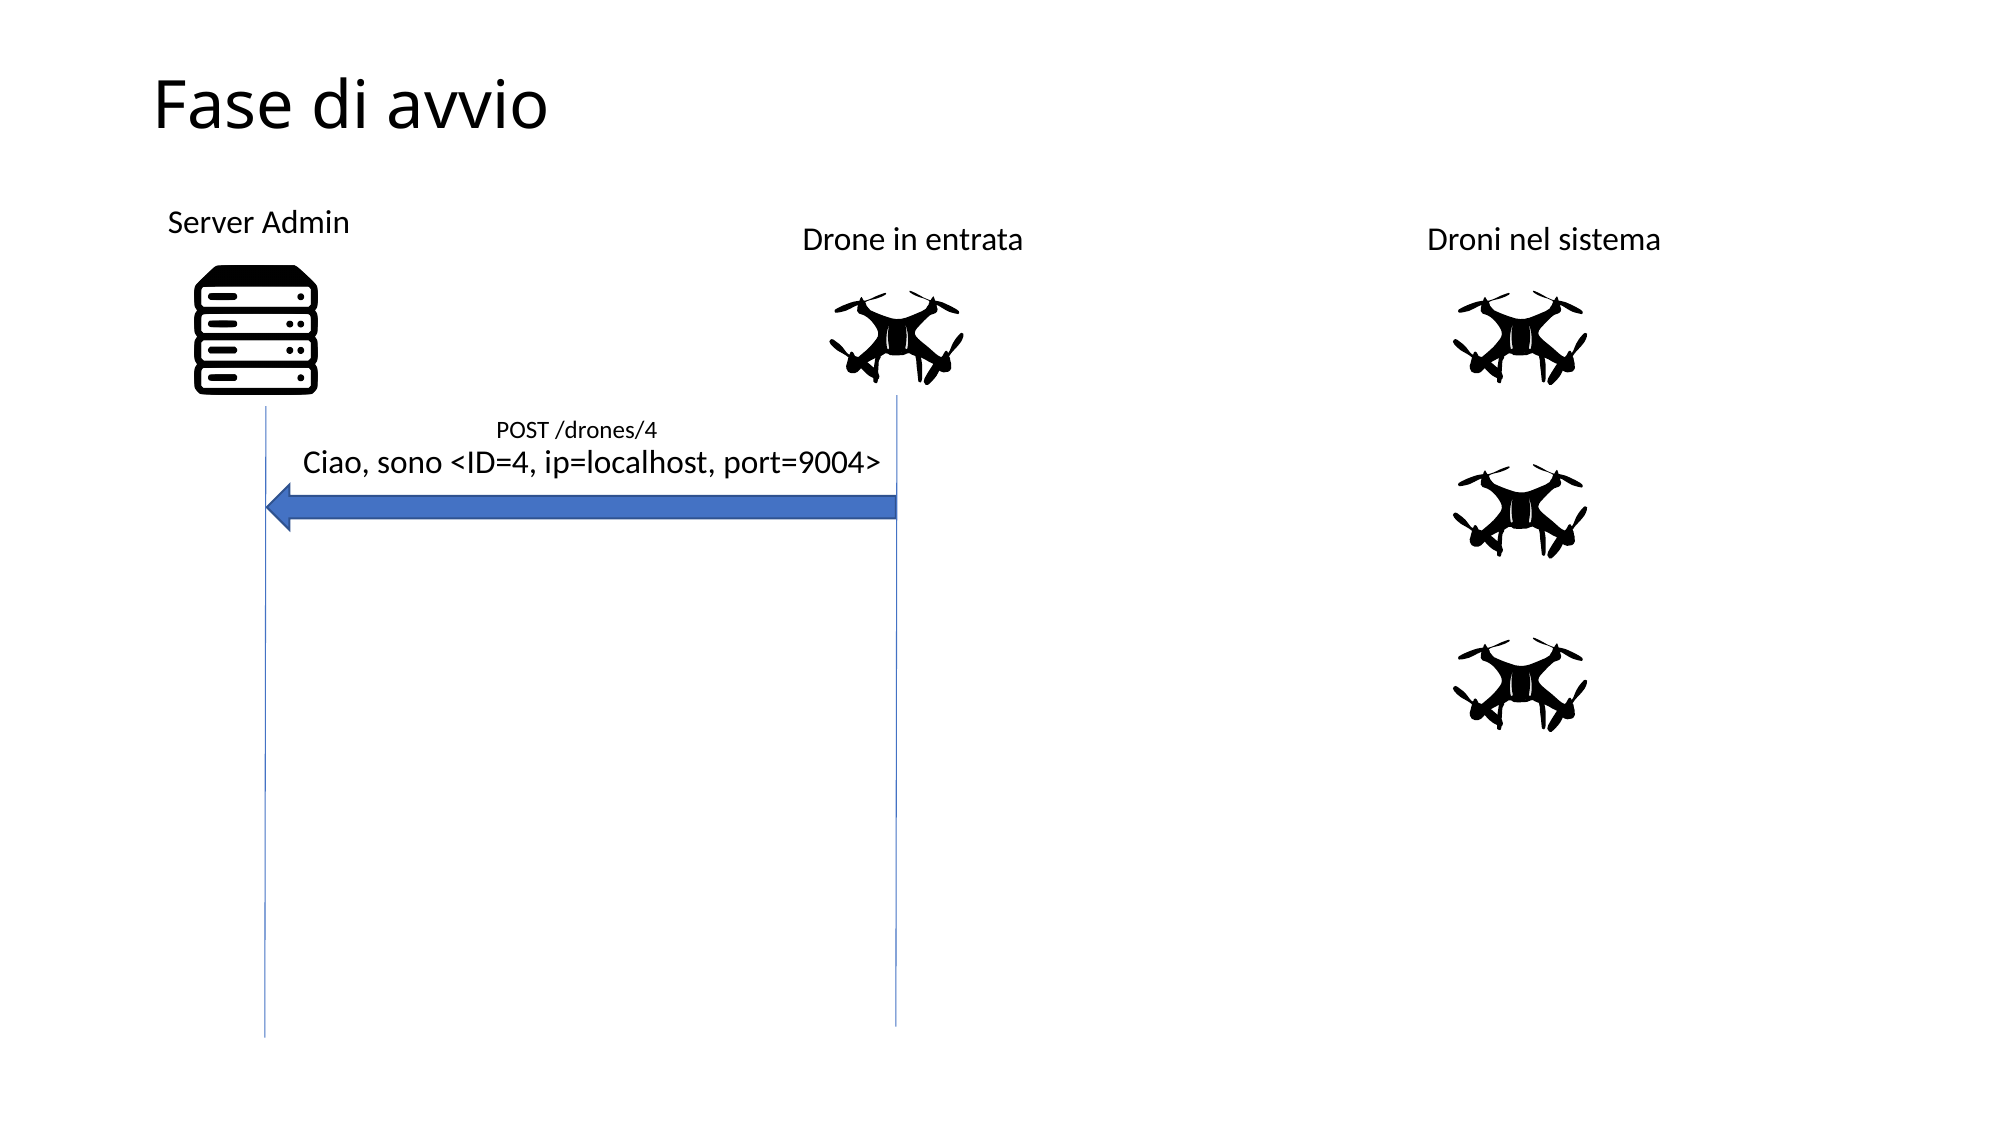

# Fase di avvio
Server Admin
Drone in entrata
Droni nel sistema
POST /drones/4
Ciao, sono <ID=4, ip=localhost, port=9004>